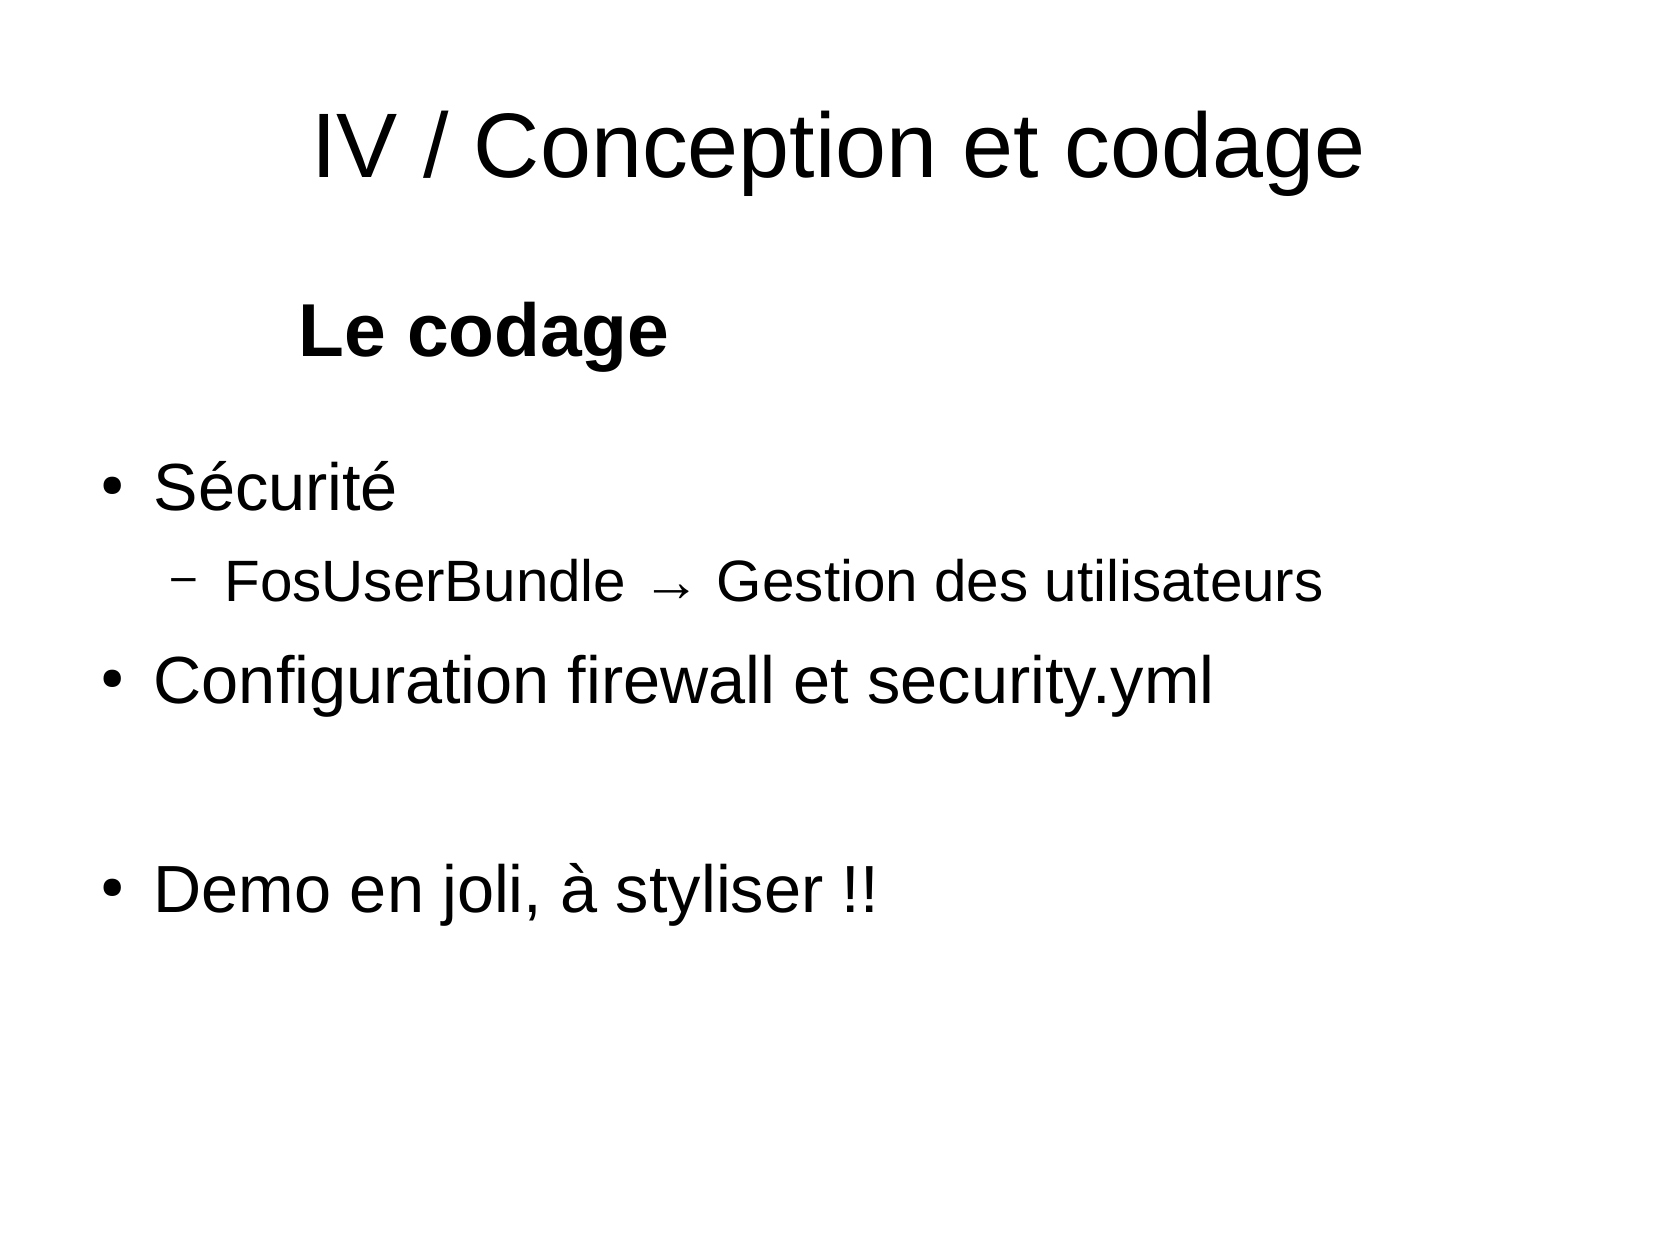

IV / Conception et codage
Le codage
# Sécurité
FosUserBundle → Gestion des utilisateurs
Configuration firewall et security.yml
Demo en joli, à styliser !!